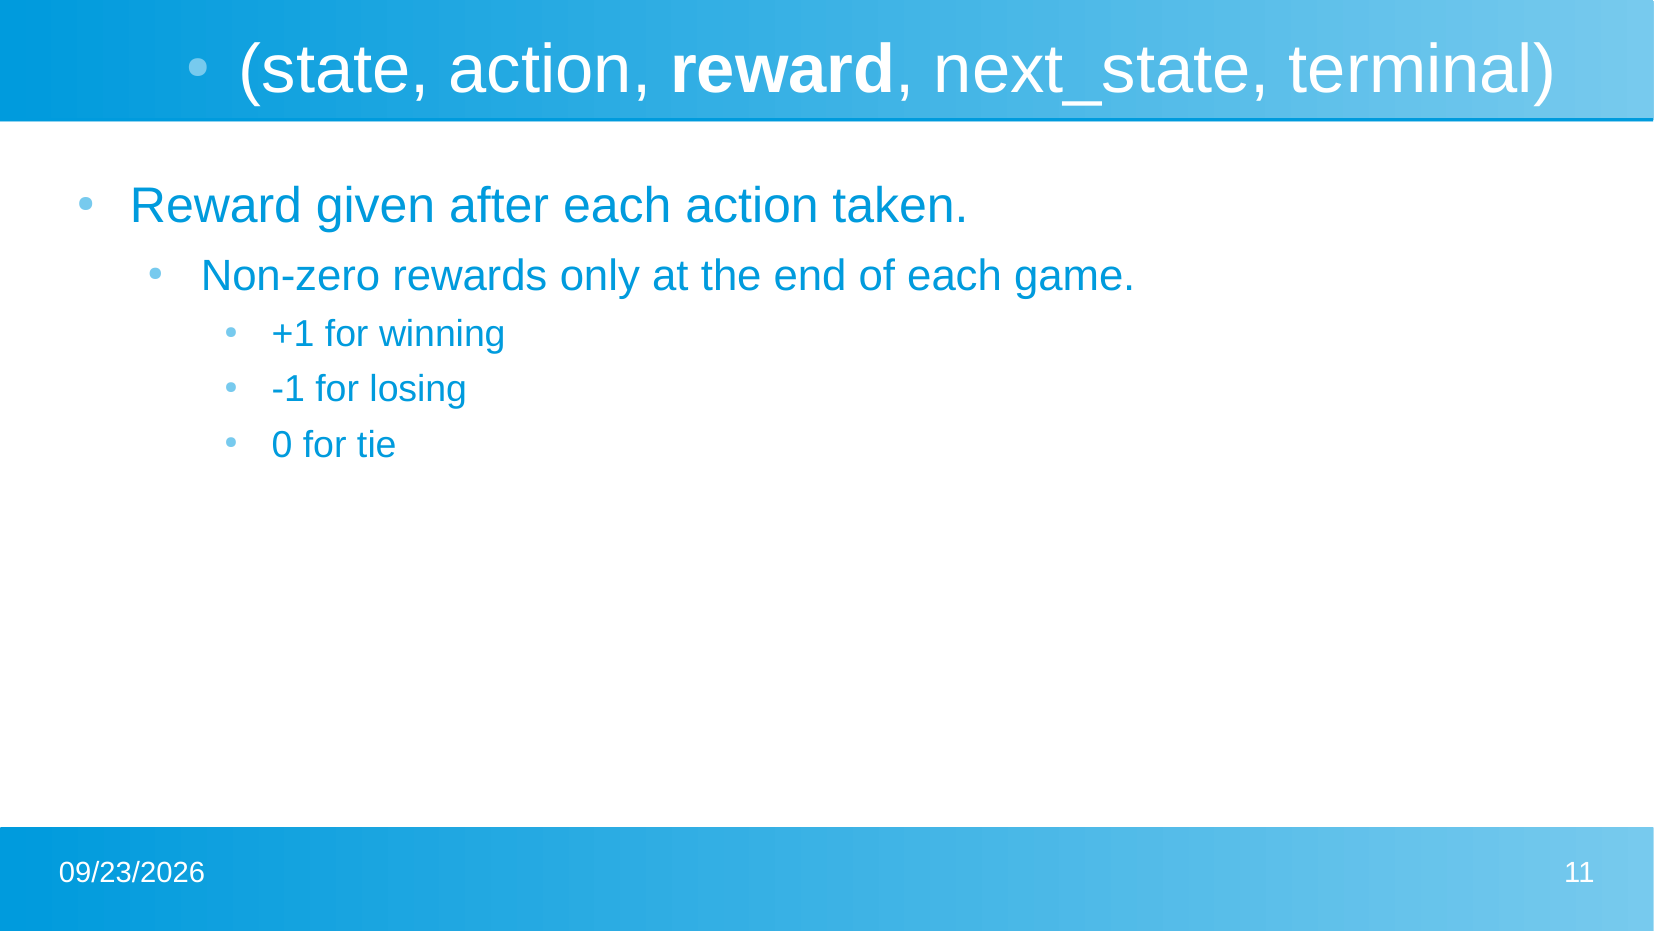

# (state, action, reward, next_state, terminal)
Reward given after each action taken.
Non-zero rewards only at the end of each game.
+1 for winning
-1 for losing
0 for tie
11